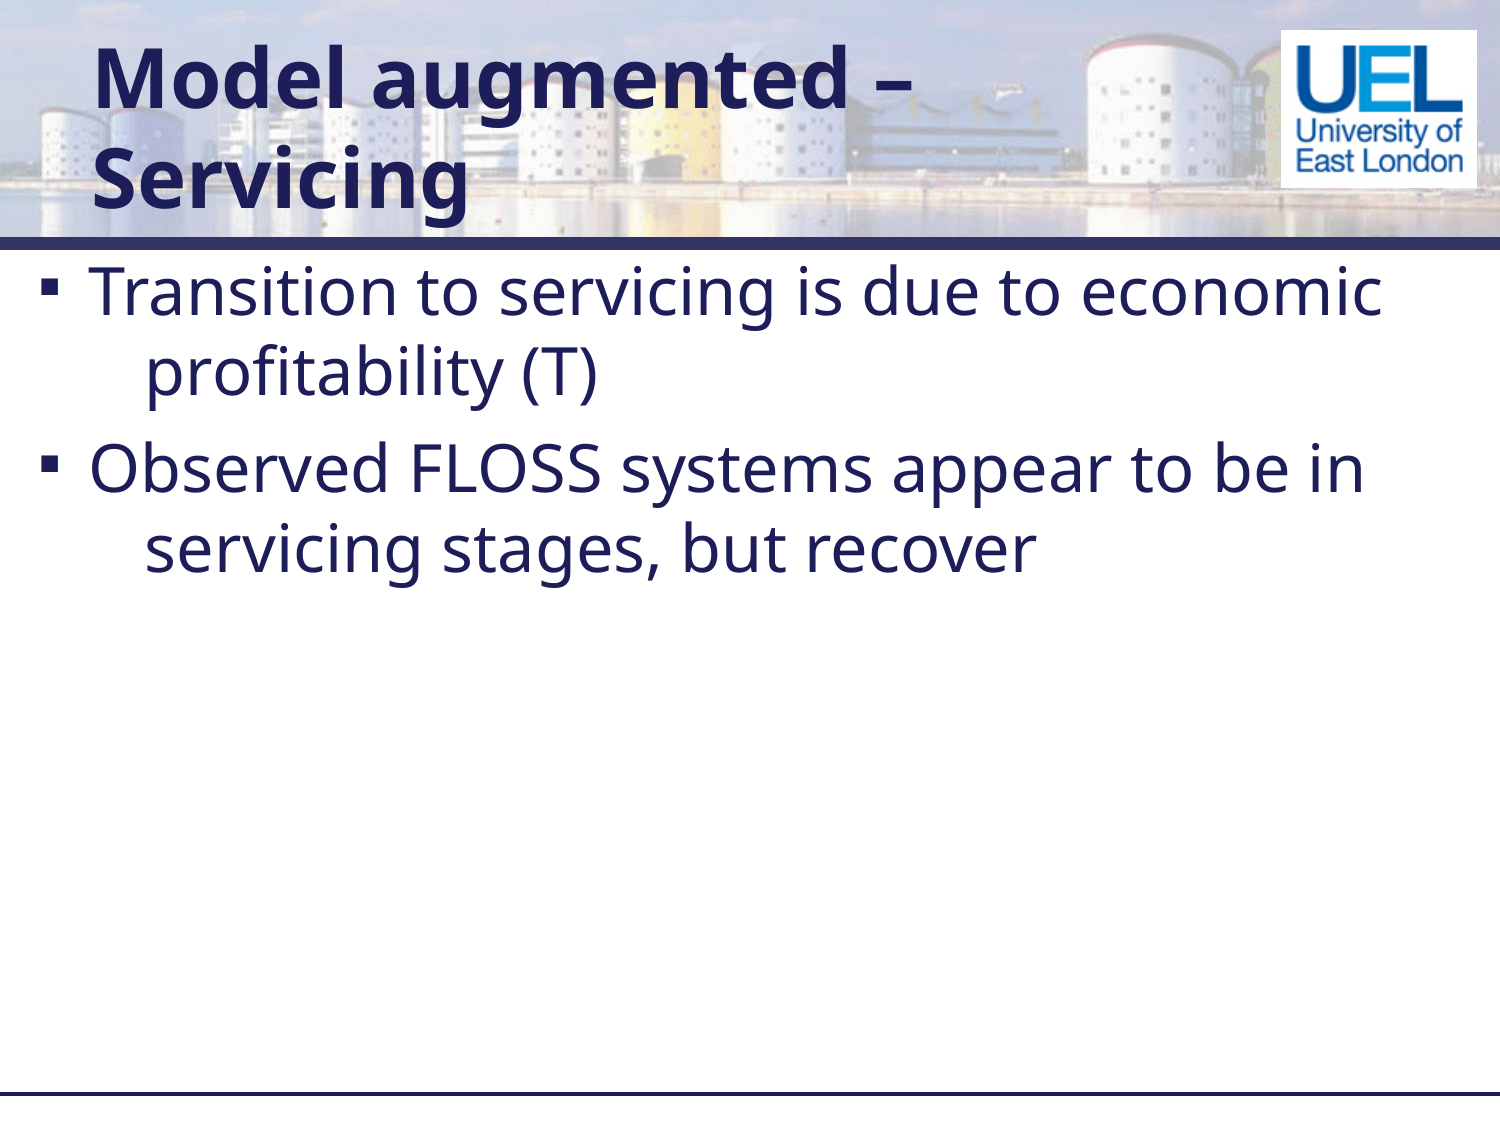

# Model augmented – Servicing
Transition to servicing is due to economic profitability (T)
Observed FLOSS systems appear to be in servicing stages, but recover